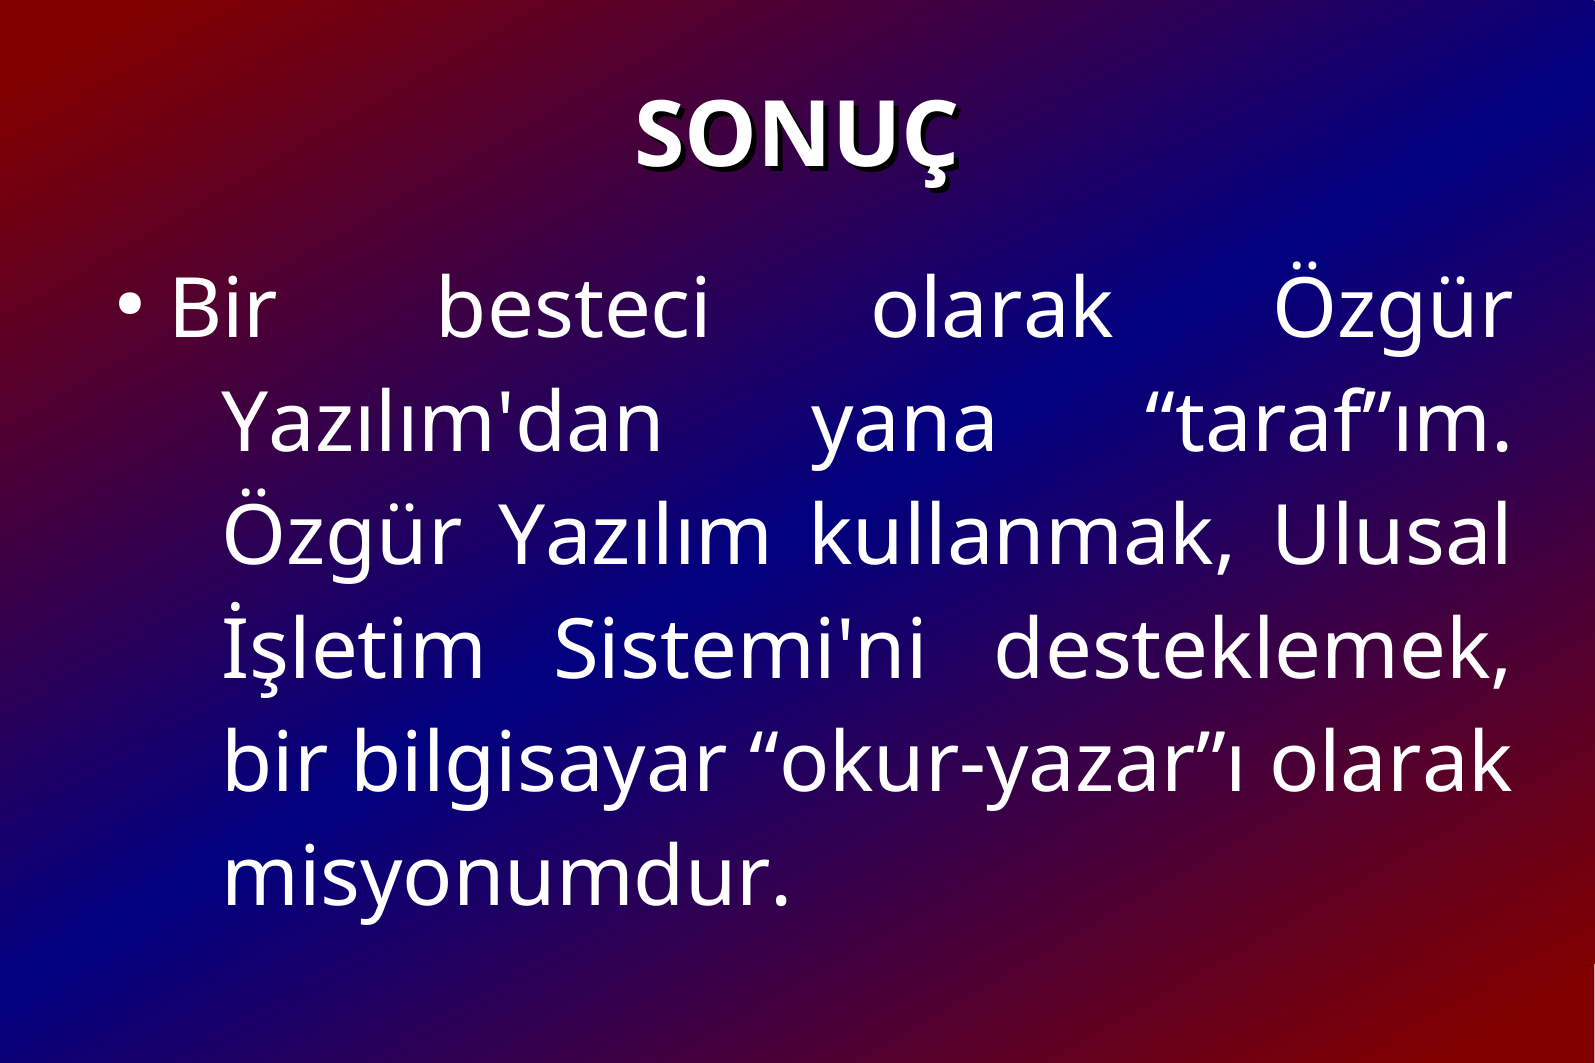

# SONUÇ
Bir besteci olarak Özgür Yazılım'dan yana “taraf”ım. Özgür Yazılım kullanmak, Ulusal İşletim Sistemi'ni desteklemek, bir bilgisayar “okur-yazar”ı olarak misyonumdur.